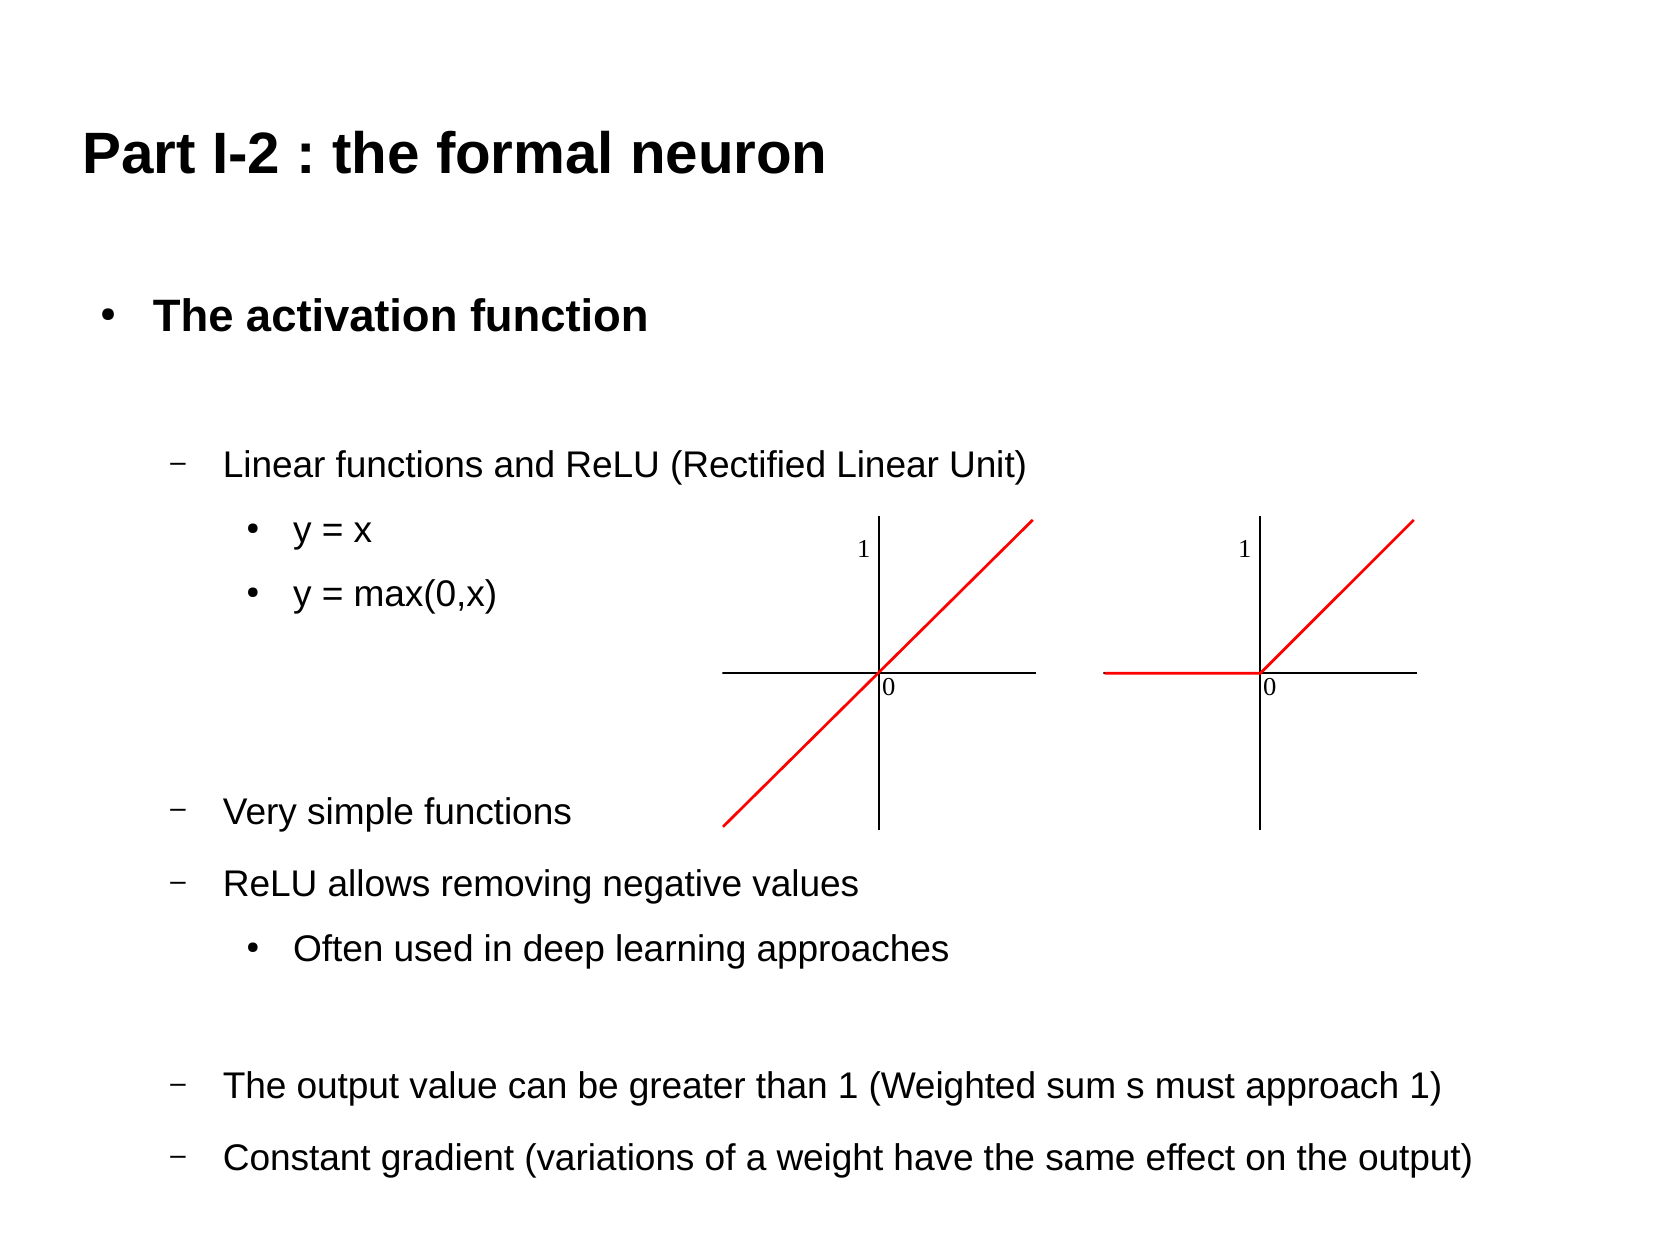

# Part I-2 : the formal neuron
The activation function
Linear functions and ReLU (Rectified Linear Unit)
y = x
y = max(0,x)
Very simple functions
ReLU allows removing negative values
Often used in deep learning approaches
The output value can be greater than 1 (Weighted sum s must approach 1)
Constant gradient (variations of a weight have the same effect on the output)